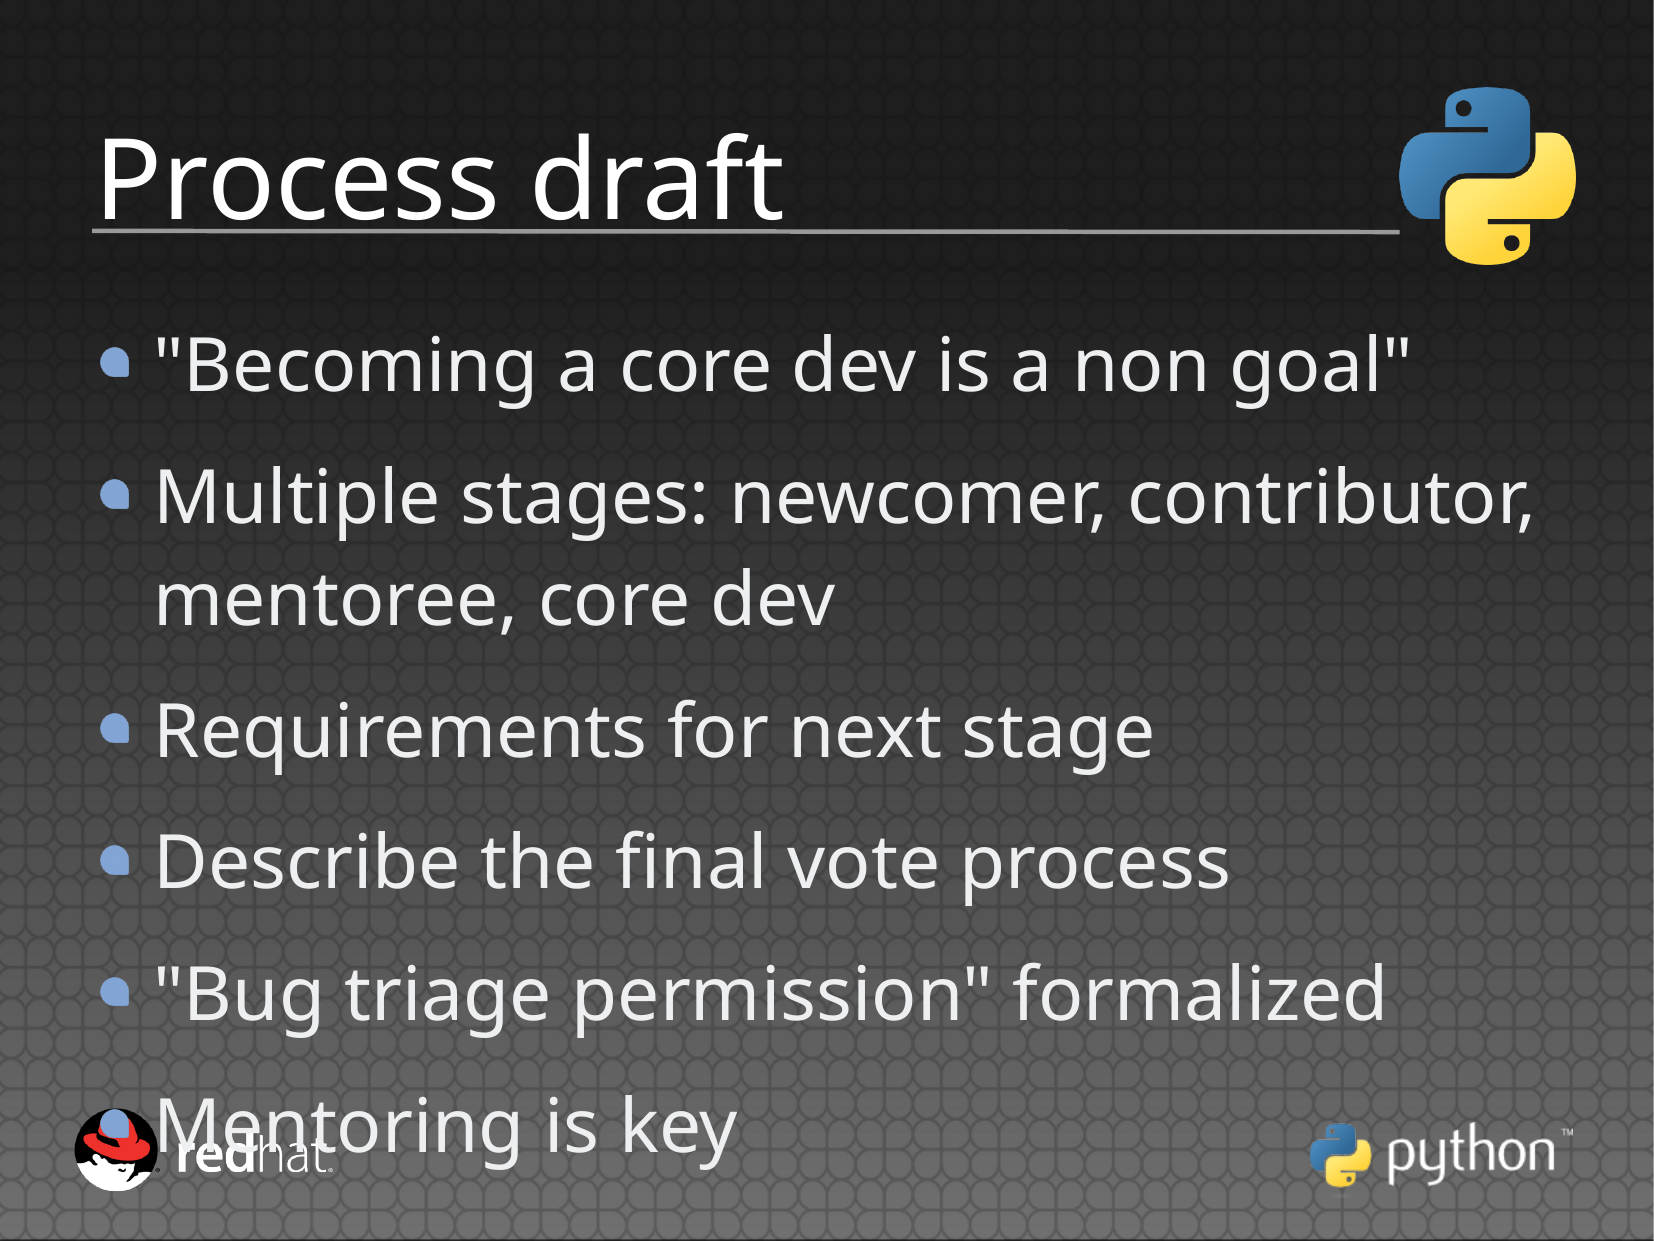

Process draft
# "Becoming a core dev is a non goal"
Multiple stages: newcomer, contributor, mentoree, core dev
Requirements for next stage
Describe the final vote process
"Bug triage permission" formalized
Mentoring is key